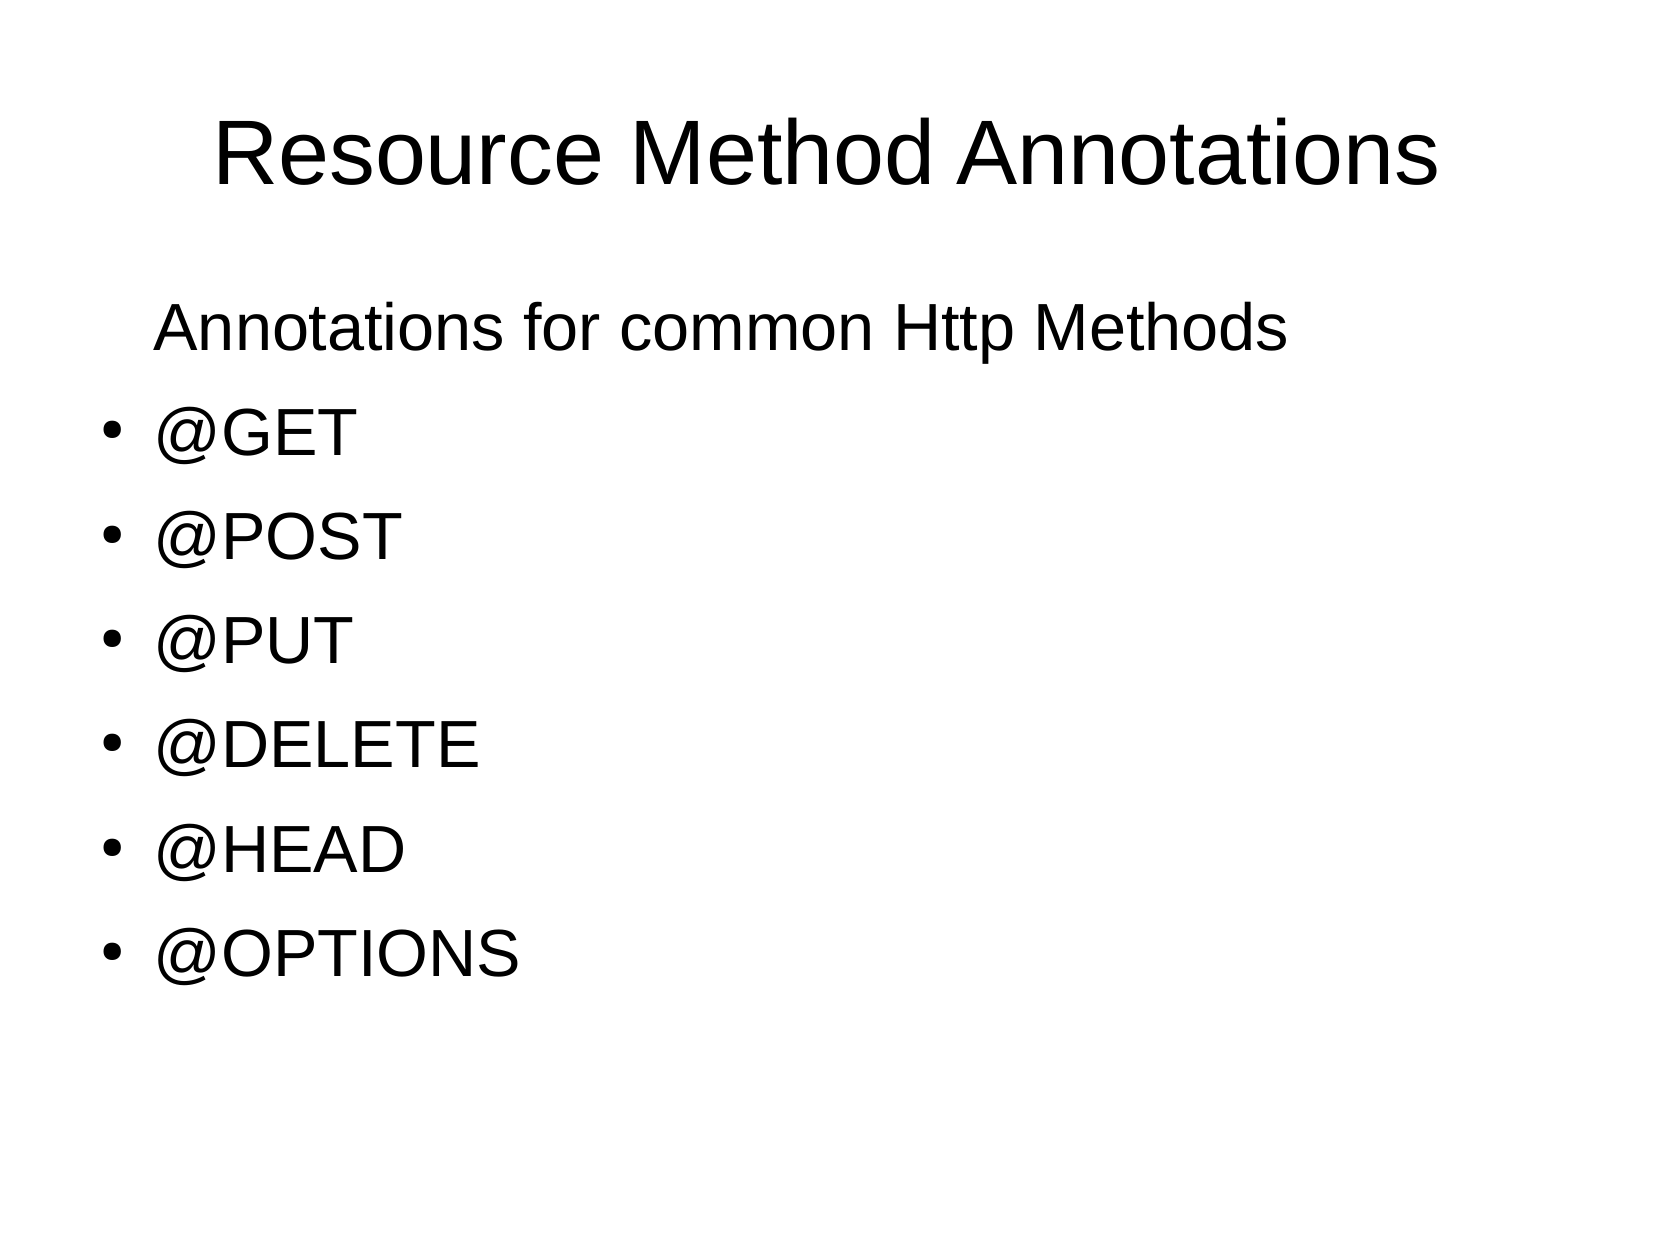

# Resource Method Annotations
Annotations for common Http Methods
@GET
@POST
@PUT
@DELETE
@HEAD
@OPTIONS